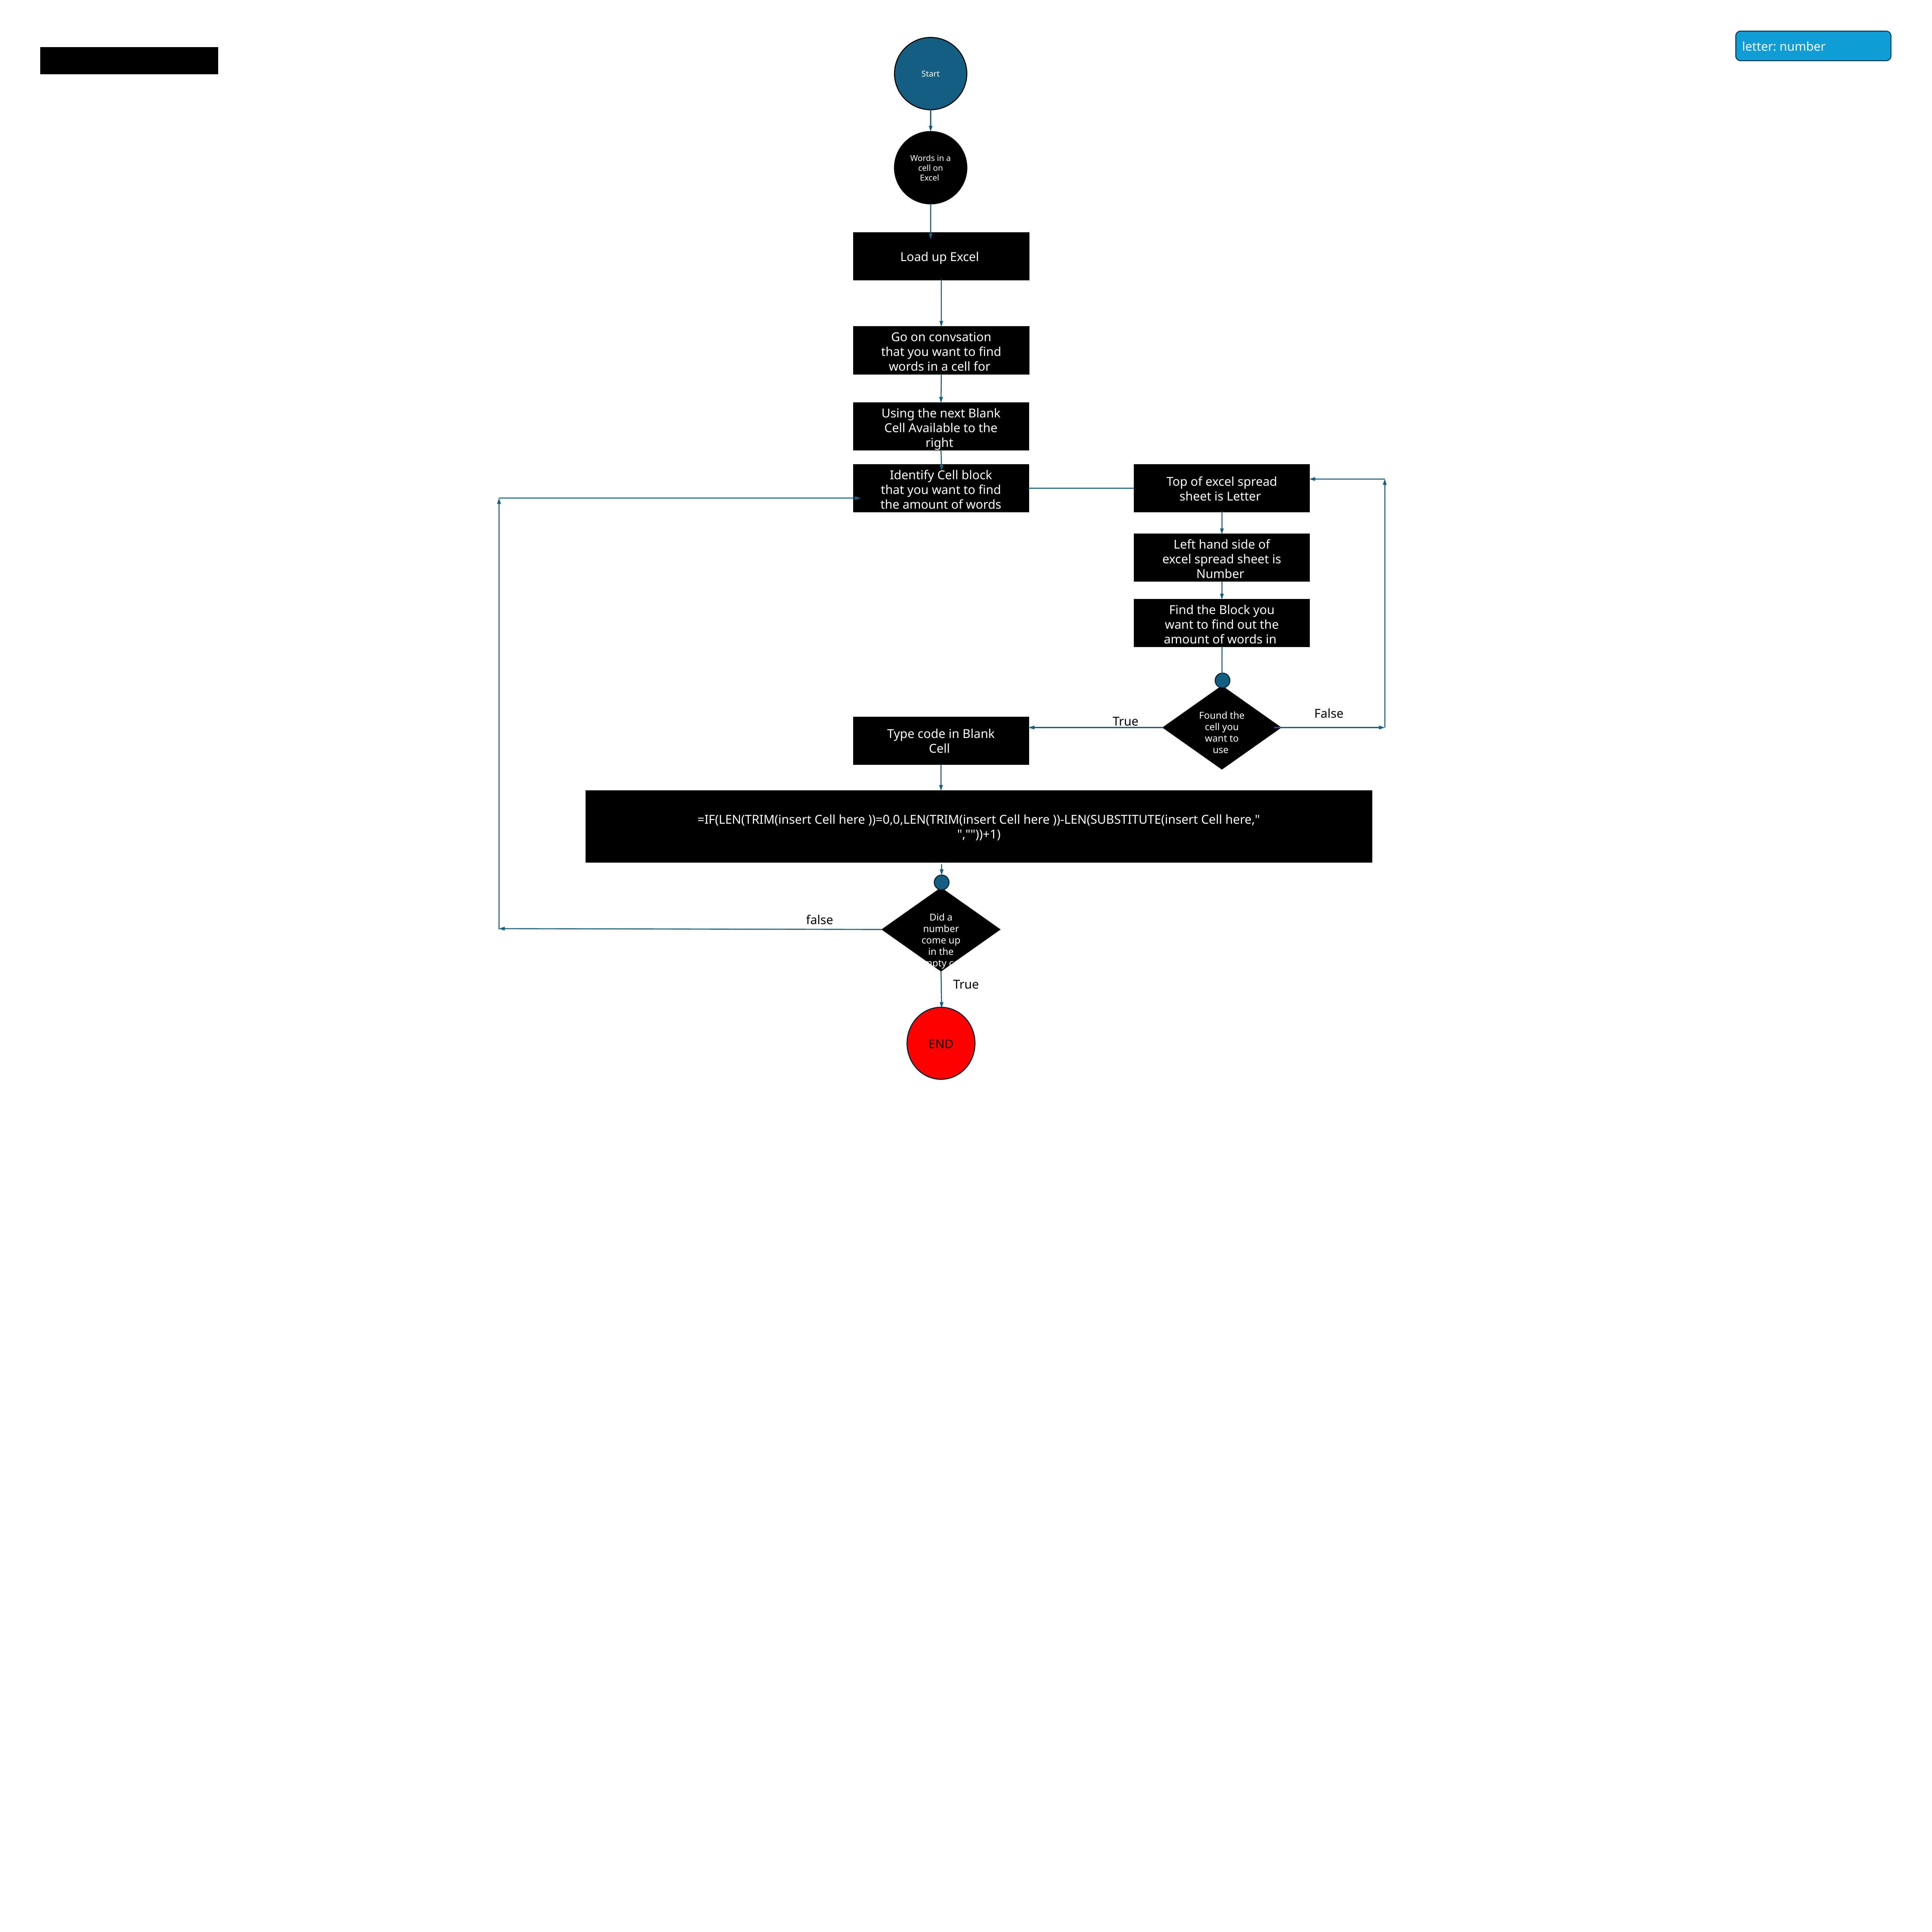

letter: number
Start
password
Words in a cell on Excel
letter lowercase
Load up Excel
Go on convsation that you want to find words in a cell for
REJECT (stop)
Using the next Blank Cell Available to the right
Identify Cell block that you want to find the amount of words for
Top of excel spread sheet is Letter
Get the next Letter
Left hand side of excel spread sheet is Number
Find the Block you want to find out the amount of words in
'Add Cells’ menu, choose down on missing row to match
Found the cell you want to use
False
True
Type code in Blank Cell
All your bases are belong to use {cursor}
=IF(LEN(TRIM(insert Cell here ))=0,0,LEN(TRIM(insert Cell here ))-LEN(SUBSTITUTE(insert Cell here," ",""))+1)
2
“what is your name “ , {name}
Did a number come up in the empty cell
false
True
END